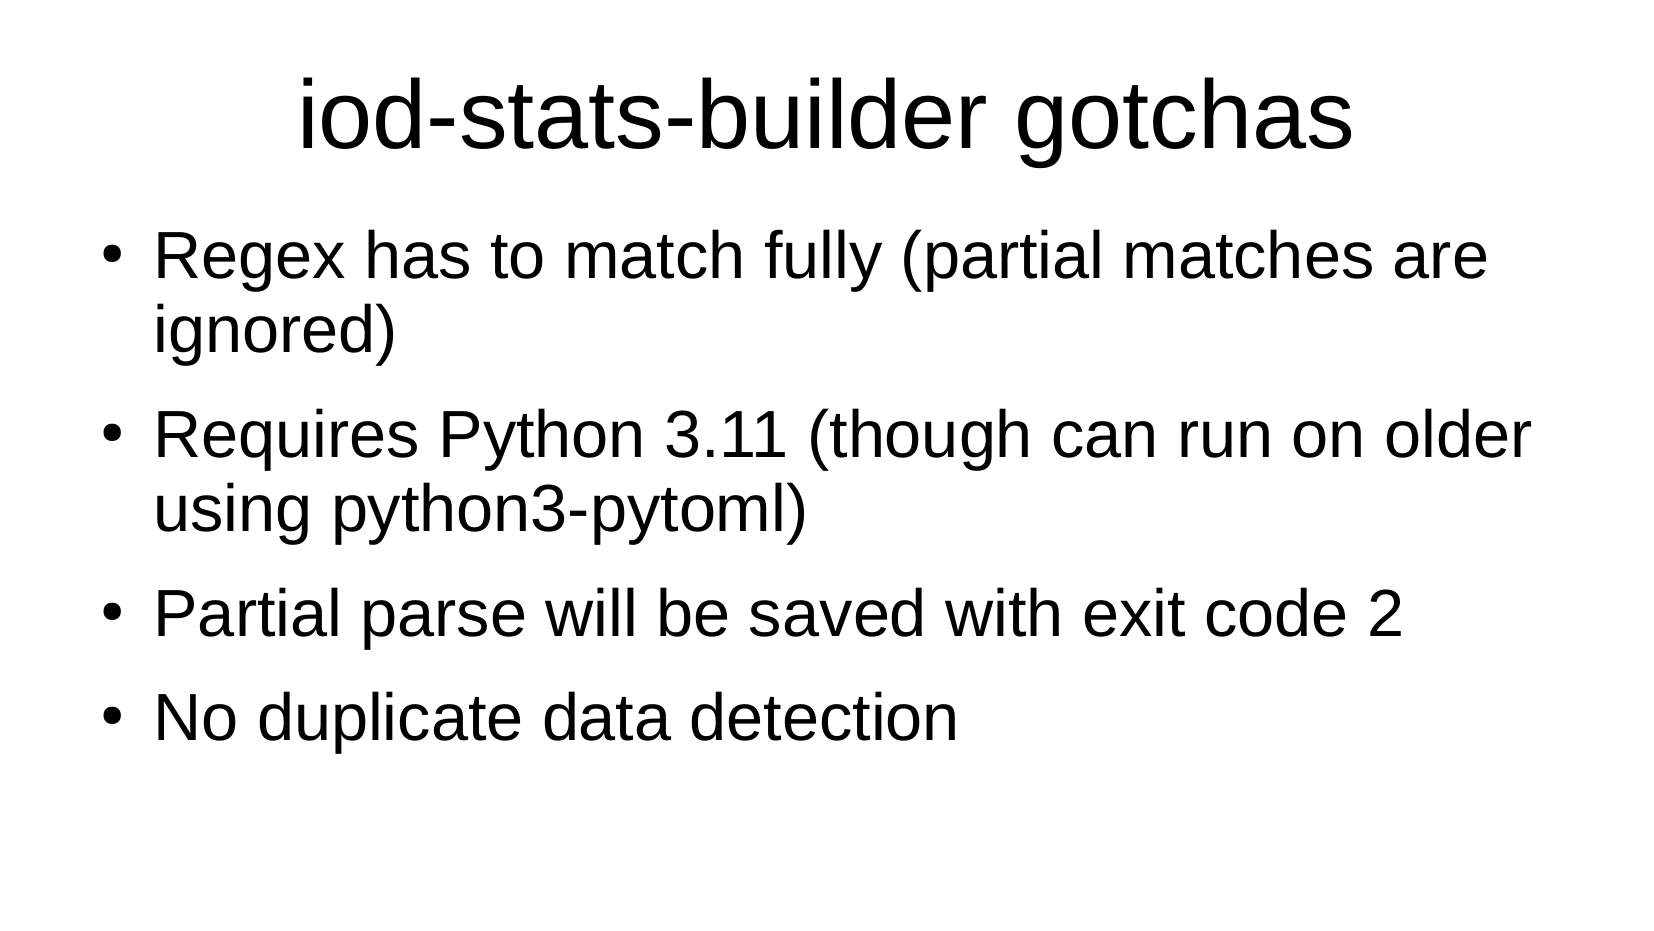

# iod-stats-builder gotchas
Regex has to match fully (partial matches are ignored)
Requires Python 3.11 (though can run on older using python3-pytoml)
Partial parse will be saved with exit code 2
No duplicate data detection